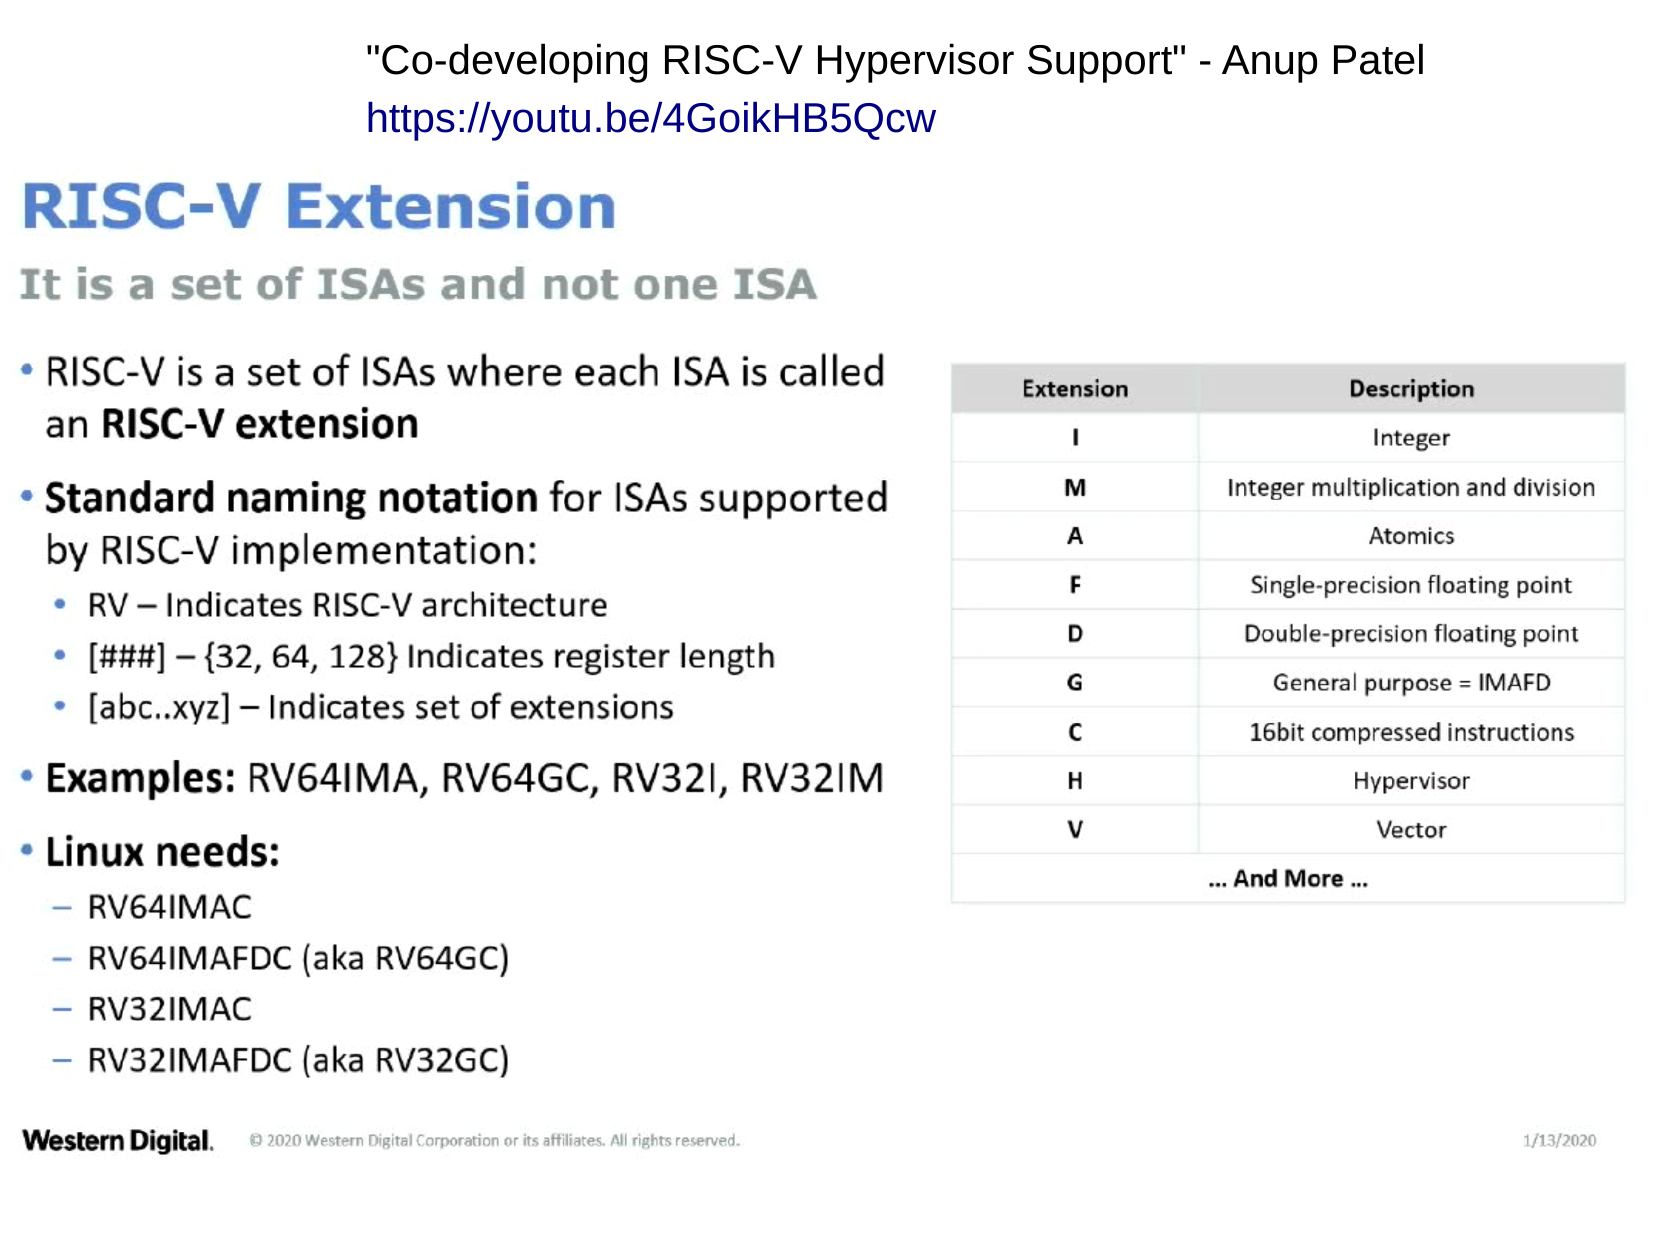

# "Co-developing RISC-V Hypervisor Support" - Anup Patel
https://youtu.be/4GoikHB5Qcw